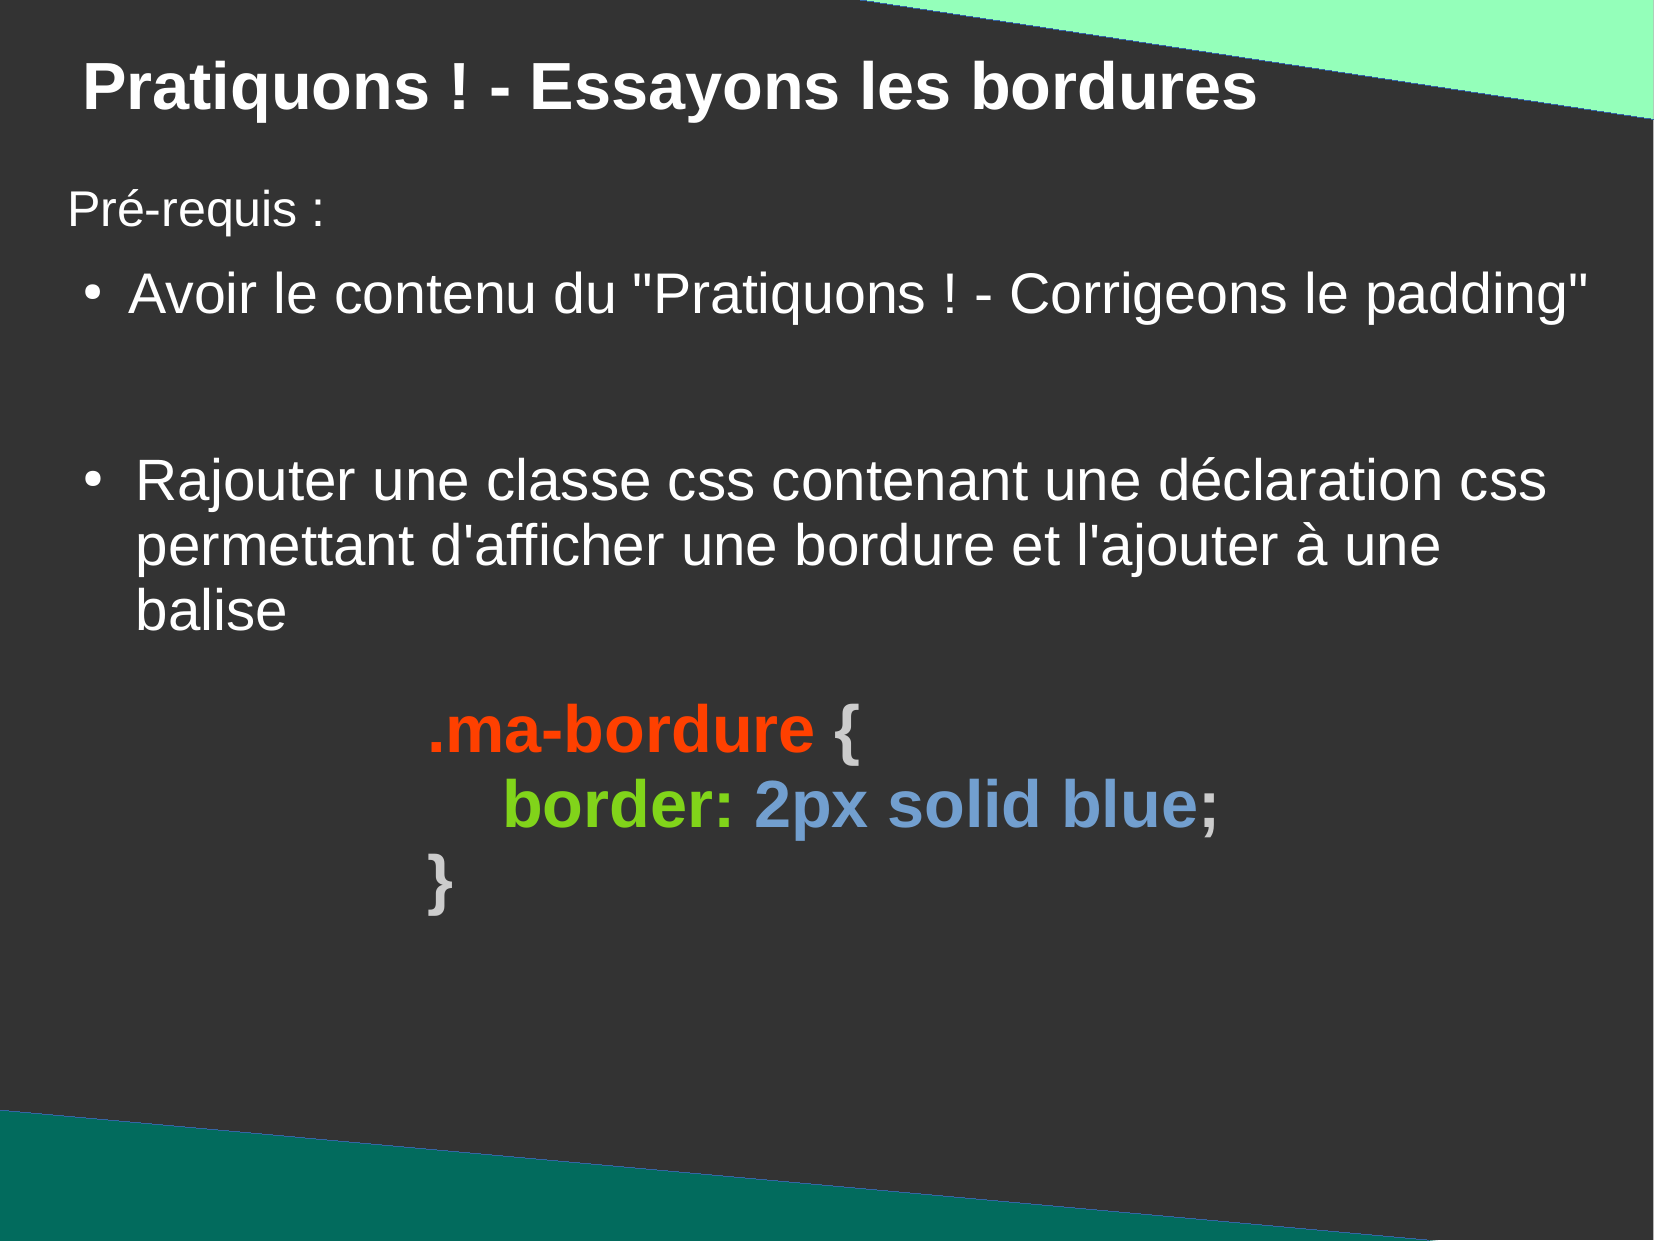

# Pratiquons ! - Essayons les bordures
Pré-requis :
Avoir le contenu du "Pratiquons ! - Corrigeons le padding"
Rajouter une classe css contenant une déclaration css permettant d'afficher une bordure et l'ajouter à une balise
.ma-bordure {
	border: 2px solid blue;
}